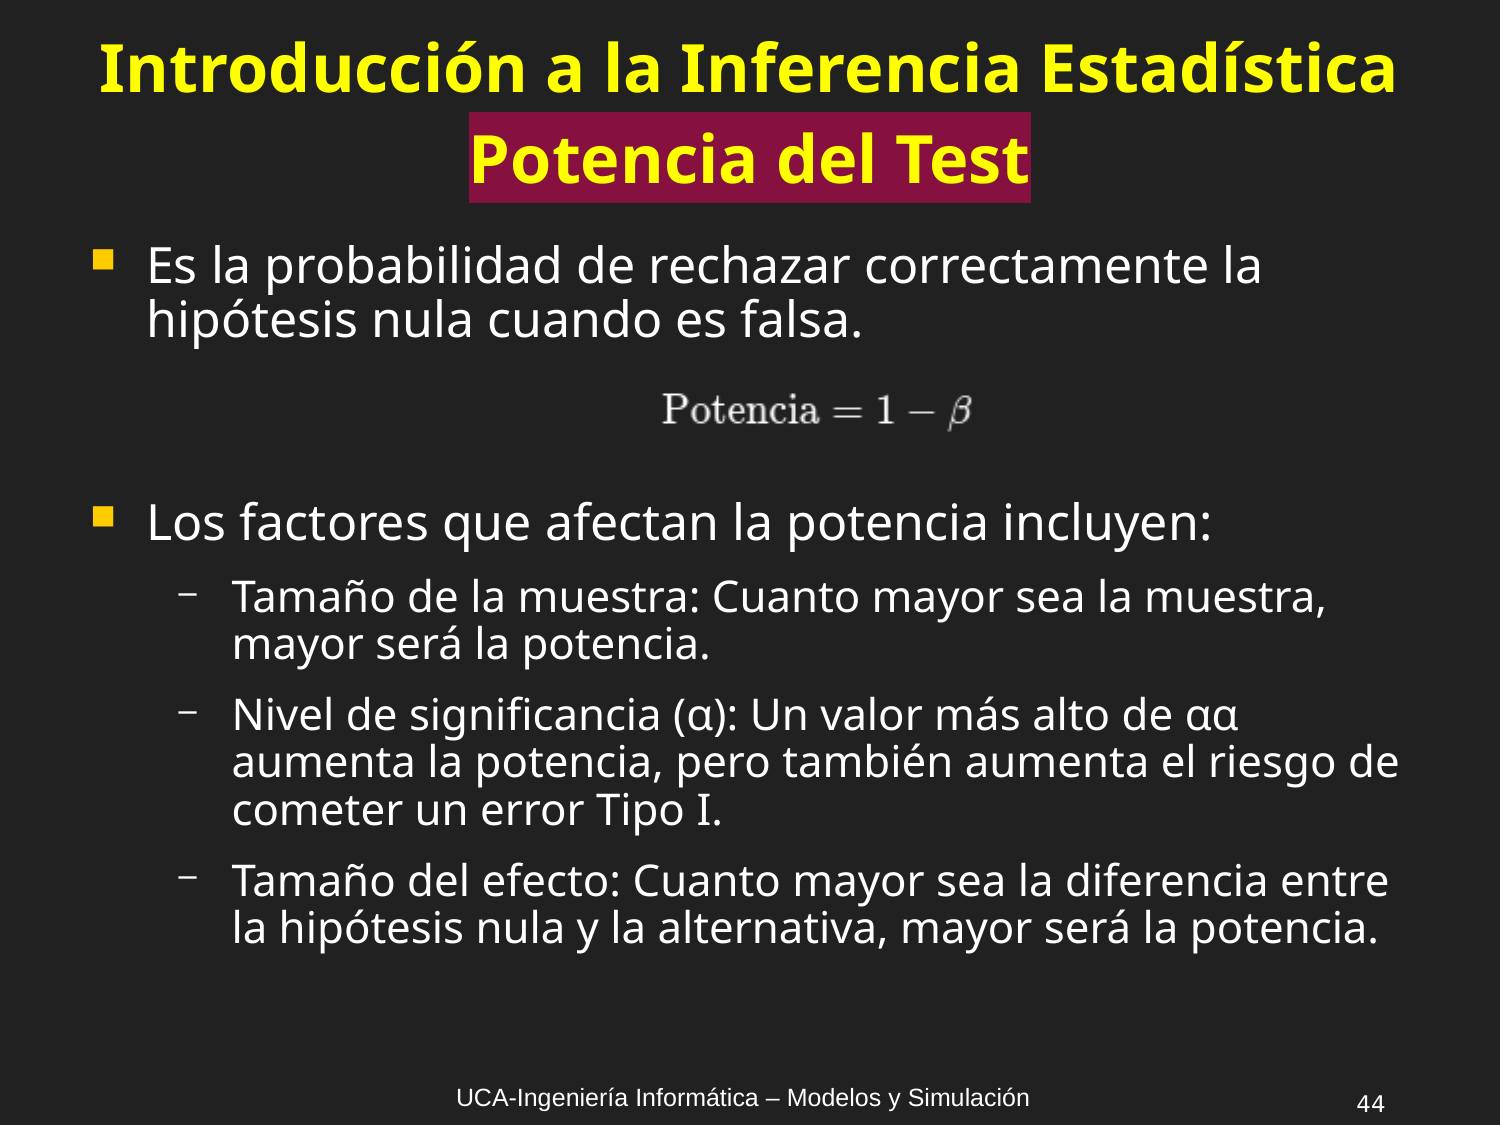

# Introducción a la Inferencia Estadística Potencia del Test
Es la probabilidad de rechazar correctamente la hipótesis nula cuando es falsa.
Los factores que afectan la potencia incluyen:
Tamaño de la muestra: Cuanto mayor sea la muestra, mayor será la potencia.
Nivel de significancia (α): Un valor más alto de αα aumenta la potencia, pero también aumenta el riesgo de cometer un error Tipo I.
Tamaño del efecto: Cuanto mayor sea la diferencia entre la hipótesis nula y la alternativa, mayor será la potencia.